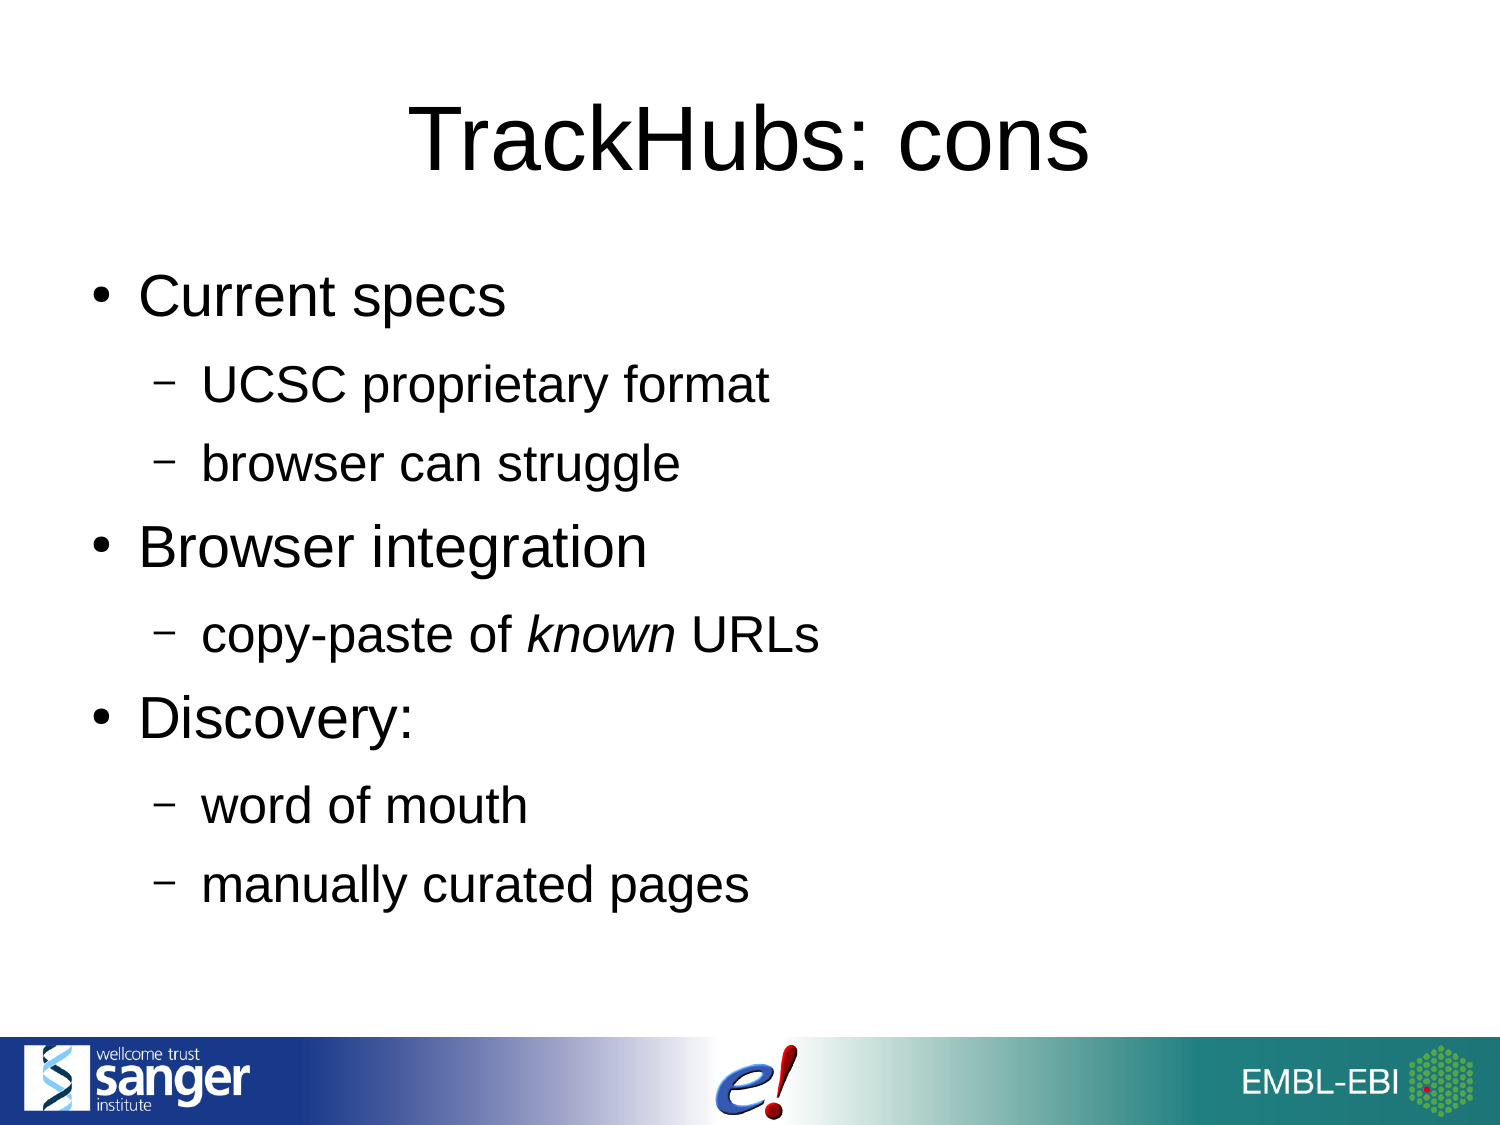

# TrackHubs: cons
Current specs
UCSC proprietary format
browser can struggle
Browser integration
copy-paste of known URLs
Discovery:
word of mouth
manually curated pages